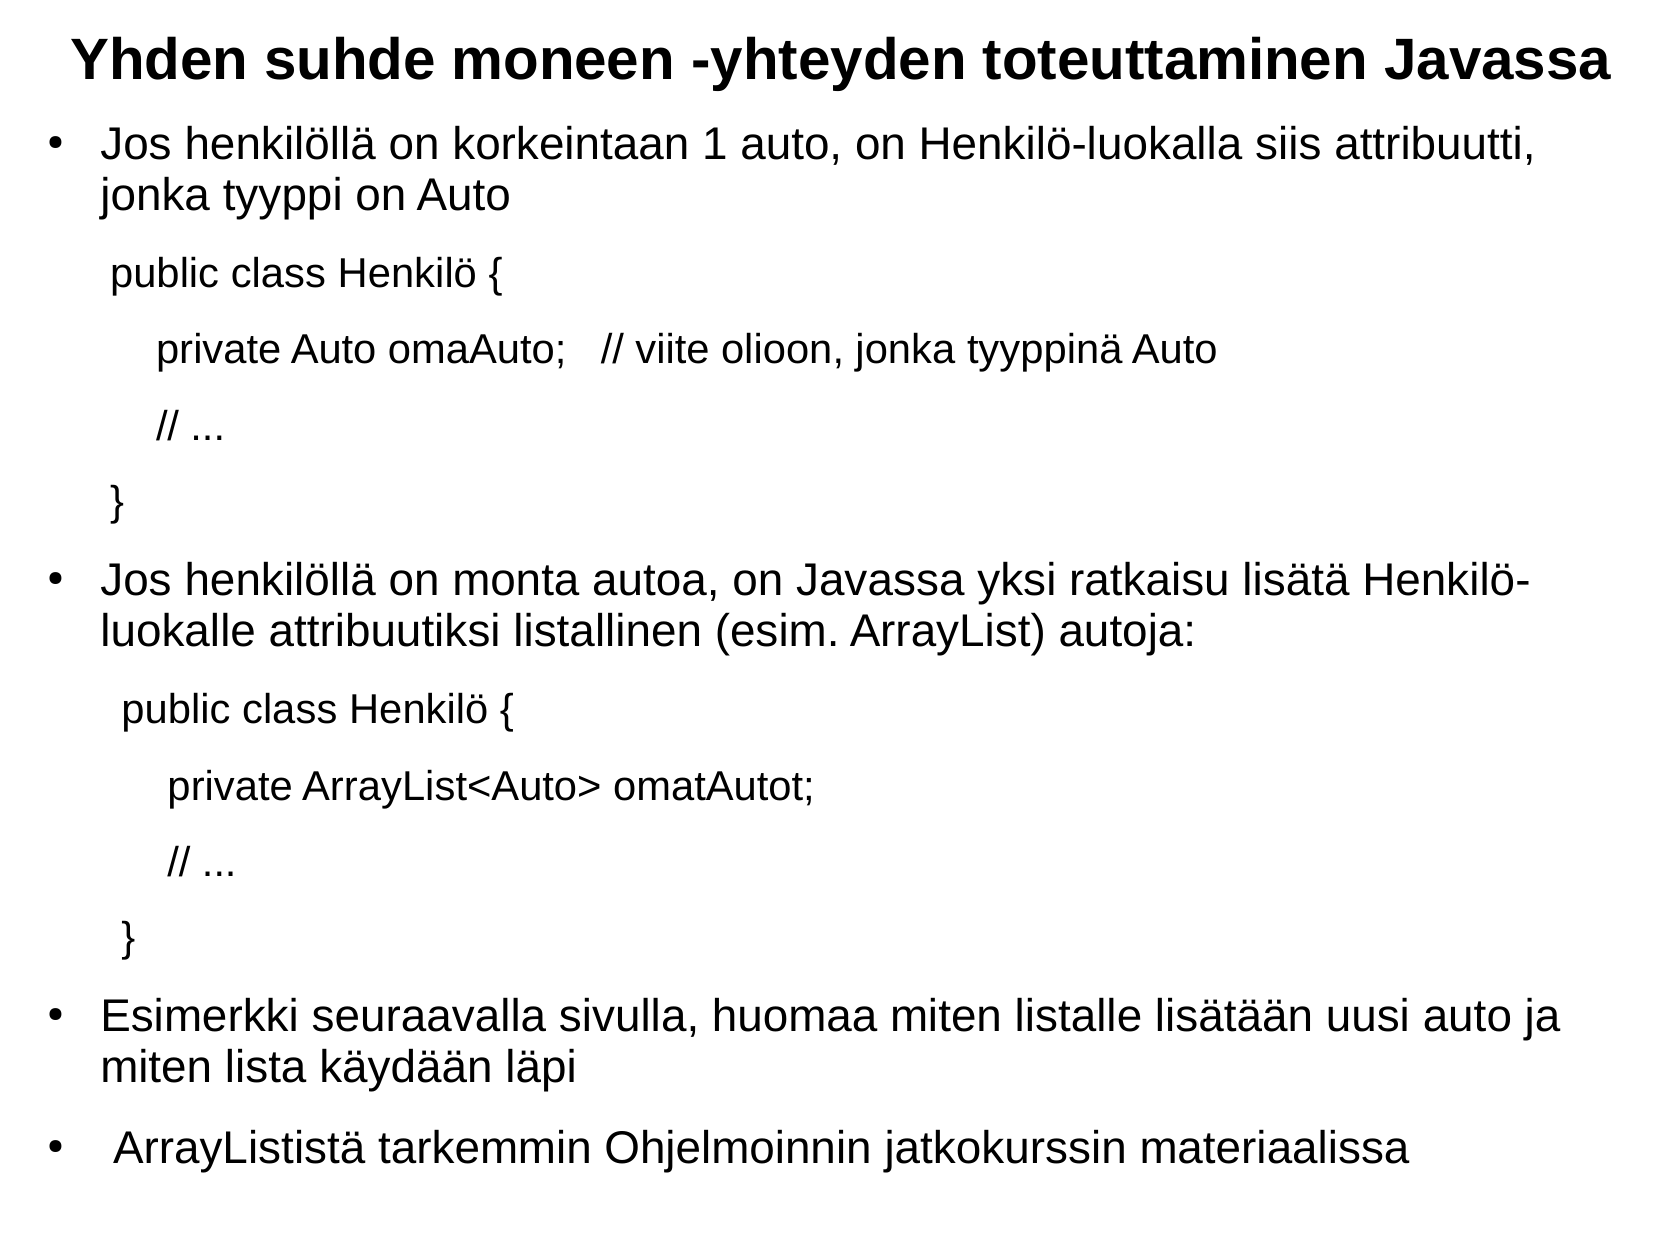

# Yhden suhde moneen -yhteyden toteuttaminen Javassa
Jos henkilöllä on korkeintaan 1 auto, on Henkilö-luokalla siis attribuutti, jonka tyyppi on Auto
 public class Henkilö {
 private Auto omaAuto; // viite olioon, jonka tyyppinä Auto
 // ...
 }
Jos henkilöllä on monta autoa, on Javassa yksi ratkaisu lisätä Henkilö-luokalle attribuutiksi listallinen (esim. ArrayList) autoja:
 public class Henkilö {
 private ArrayList<Auto> omatAutot;
 // ...
 }
Esimerkki seuraavalla sivulla, huomaa miten listalle lisätään uusi auto ja miten lista käydään läpi
 ArrayLististä tarkemmin Ohjelmoinnin jatkokurssin materiaalissa